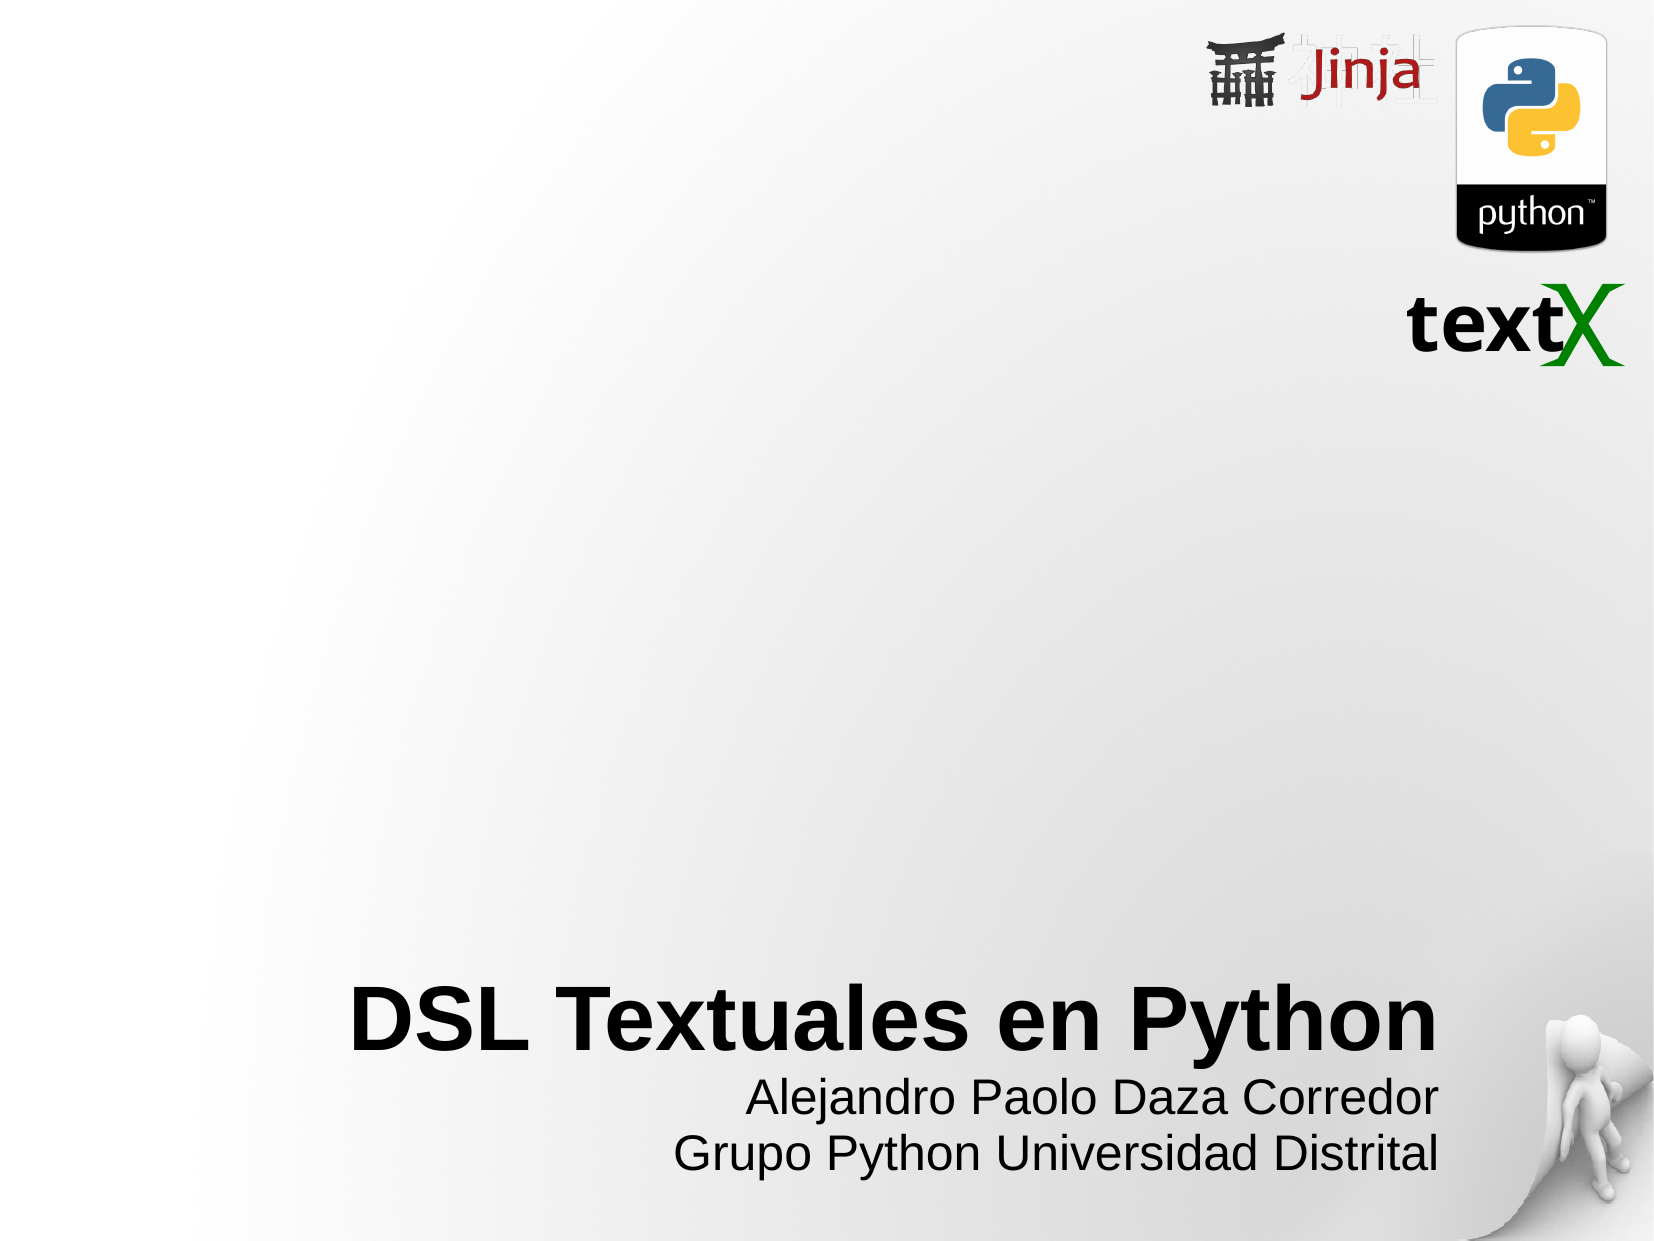

# DSL Textuales en Python
Alejandro Paolo Daza Corredor
Grupo Python Universidad Distrital